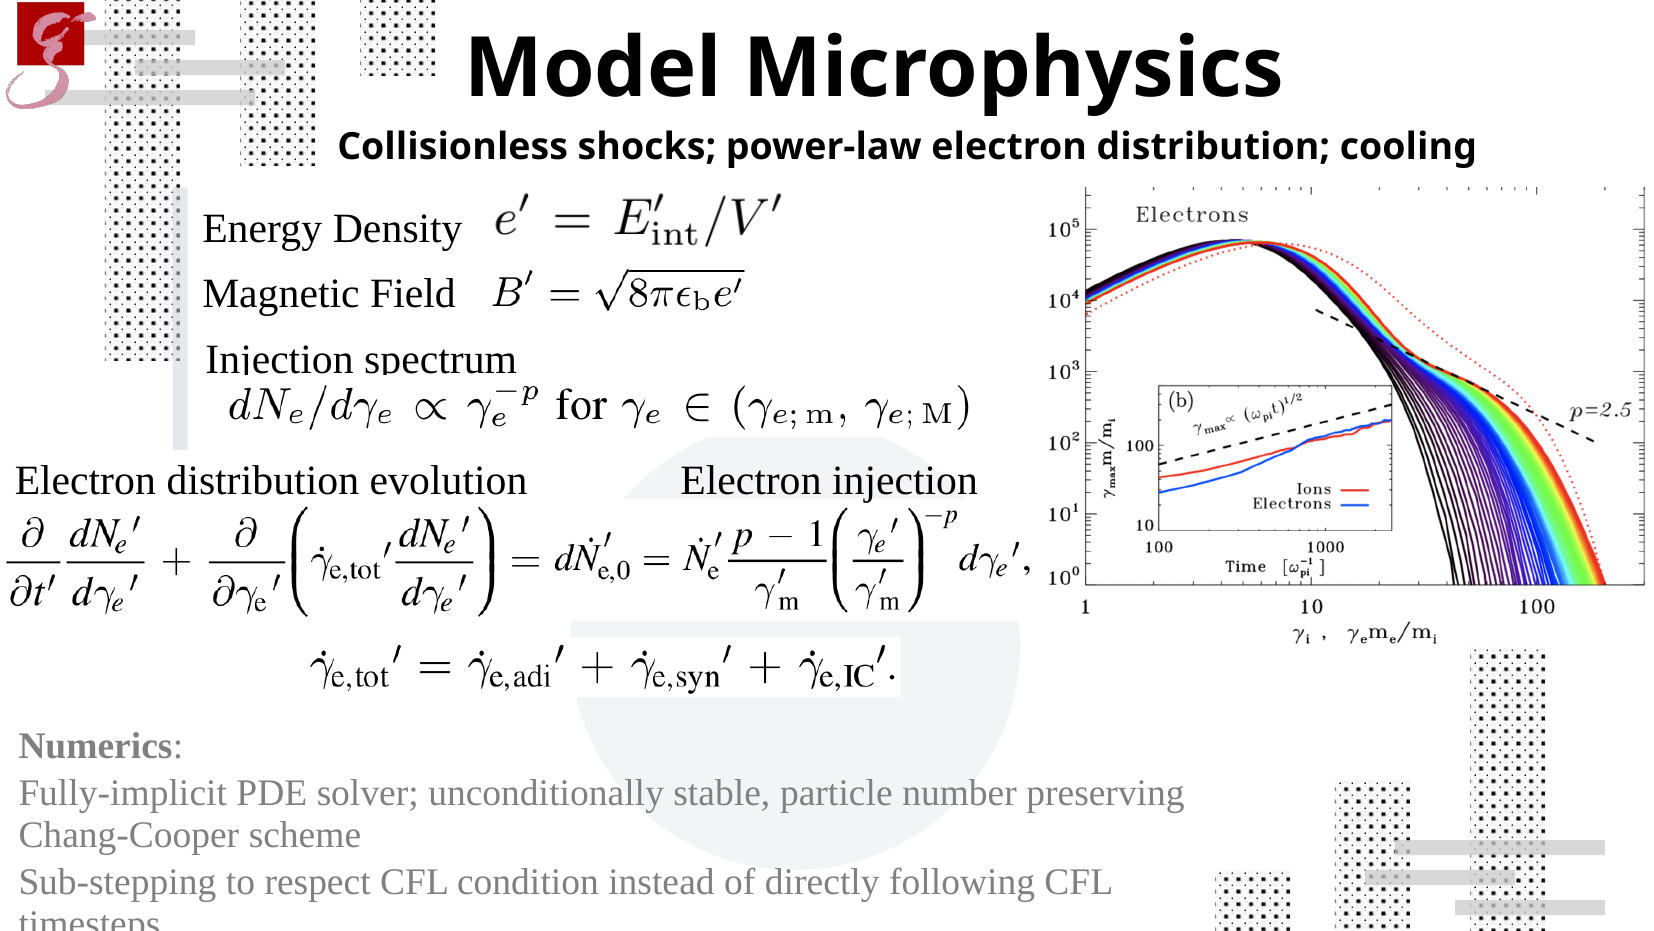

Model Microphysics
Collisionless shocks; power-law electron distribution; cooling
Energy Density
Magnetic Field
Injection spectrum
Electron distribution evolution
Electron injection
Numerics:
Fully-implicit PDE solver; unconditionally stable, particle number preserving Chang-Cooper scheme
Sub-stepping to respect CFL condition instead of directly following CFL timesteps